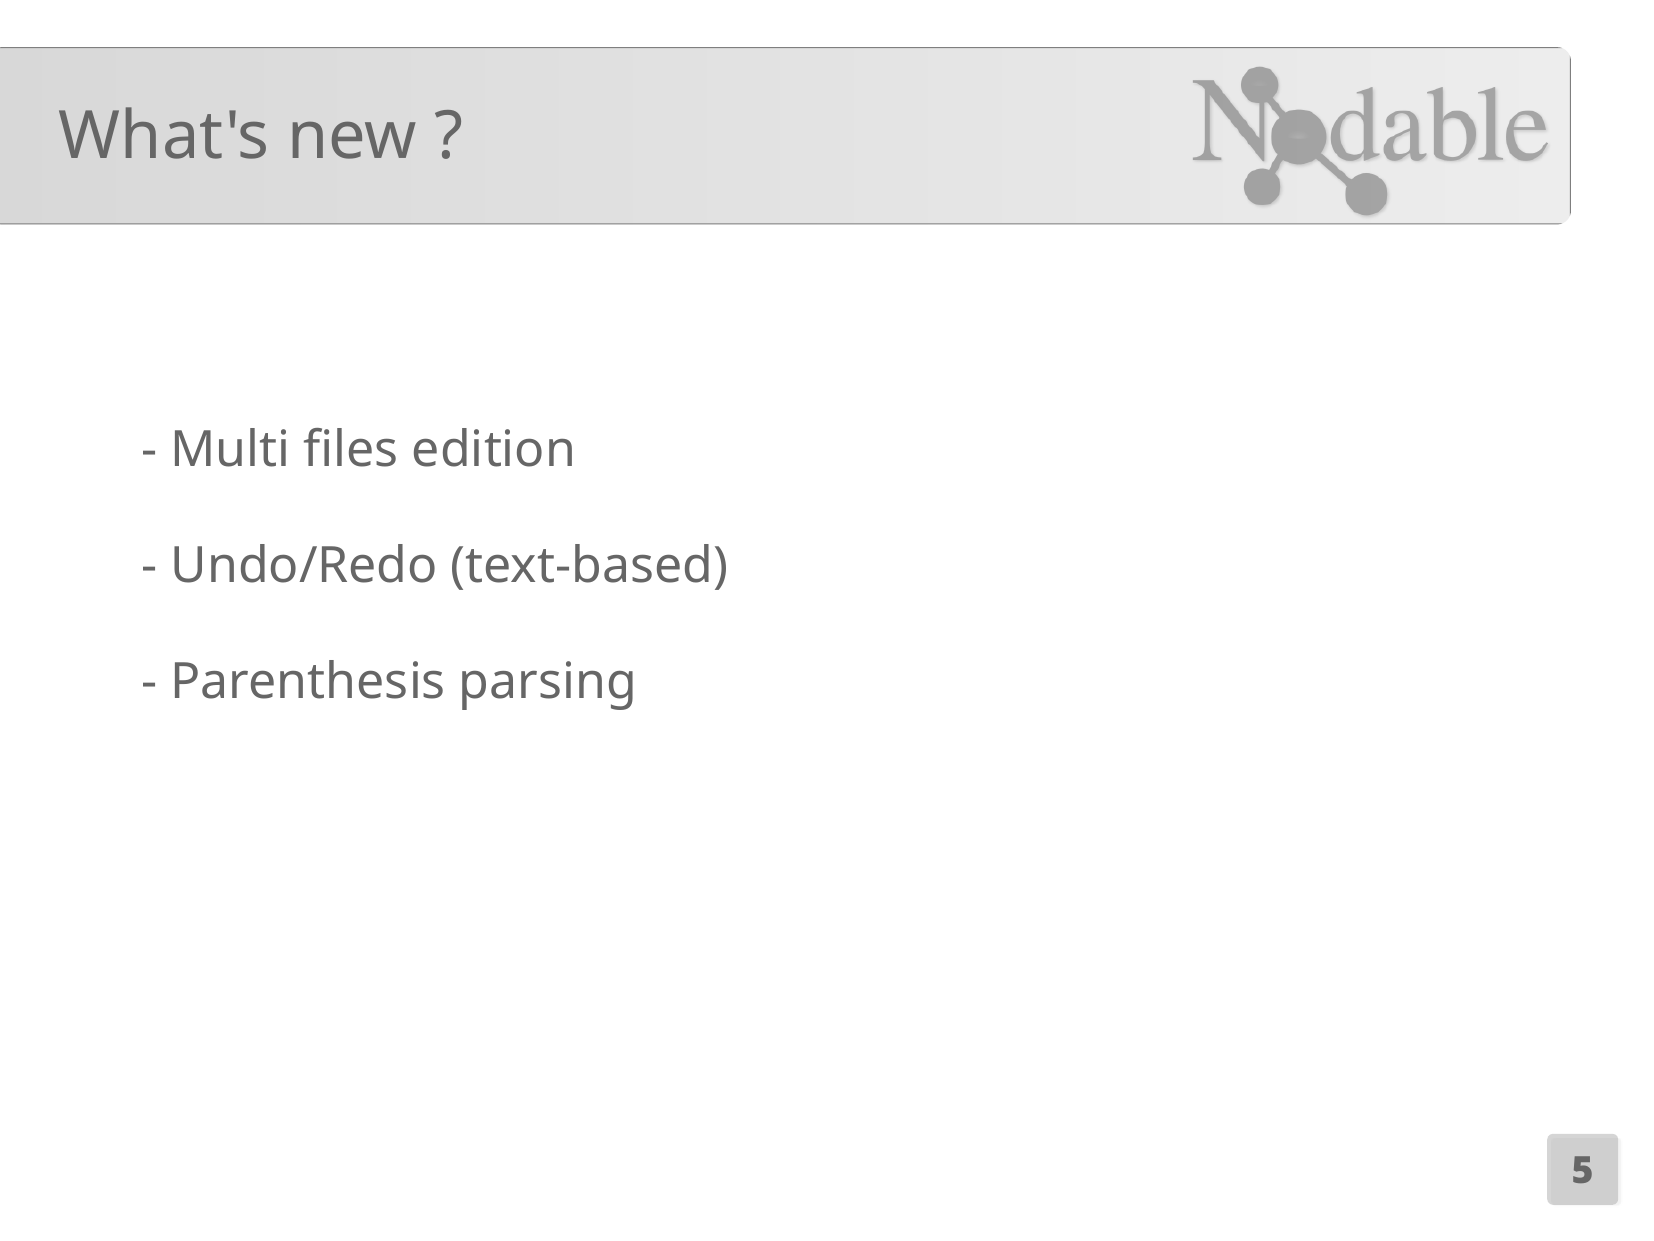

# What's new ?
- Multi files edition
- Undo/Redo (text-based)
- Parenthesis parsing
5